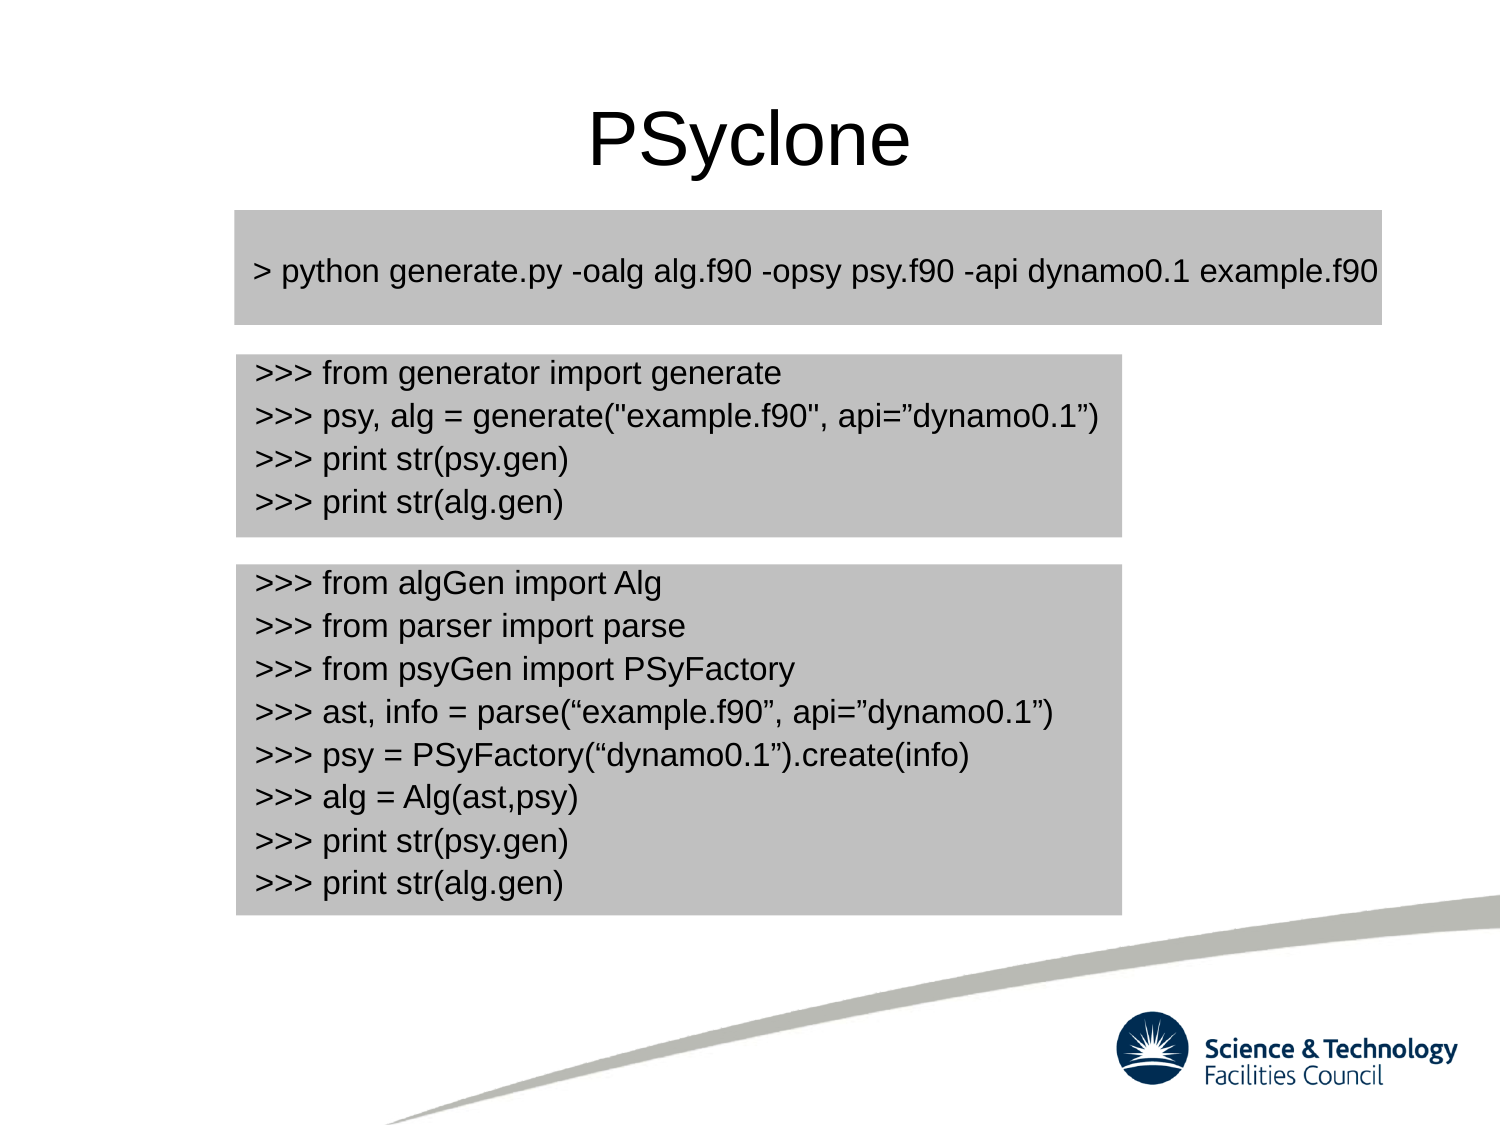

# PSyclone
 > python generate.py -oalg alg.f90 -opsy psy.f90 -api dynamo0.1 example.f90
 >>> from generator import generate
 >>> psy, alg = generate("example.f90", api=”dynamo0.1”)
 >>> print str(psy.gen)
 >>> print str(alg.gen)
 >>> from algGen import Alg
 >>> from parser import parse
 >>> from psyGen import PSyFactory
 >>> ast, info = parse(“example.f90”, api=”dynamo0.1”)
 >>> psy = PSyFactory(“dynamo0.1”).create(info)
 >>> alg = Alg(ast,psy)
 >>> print str(psy.gen)
 >>> print str(alg.gen)